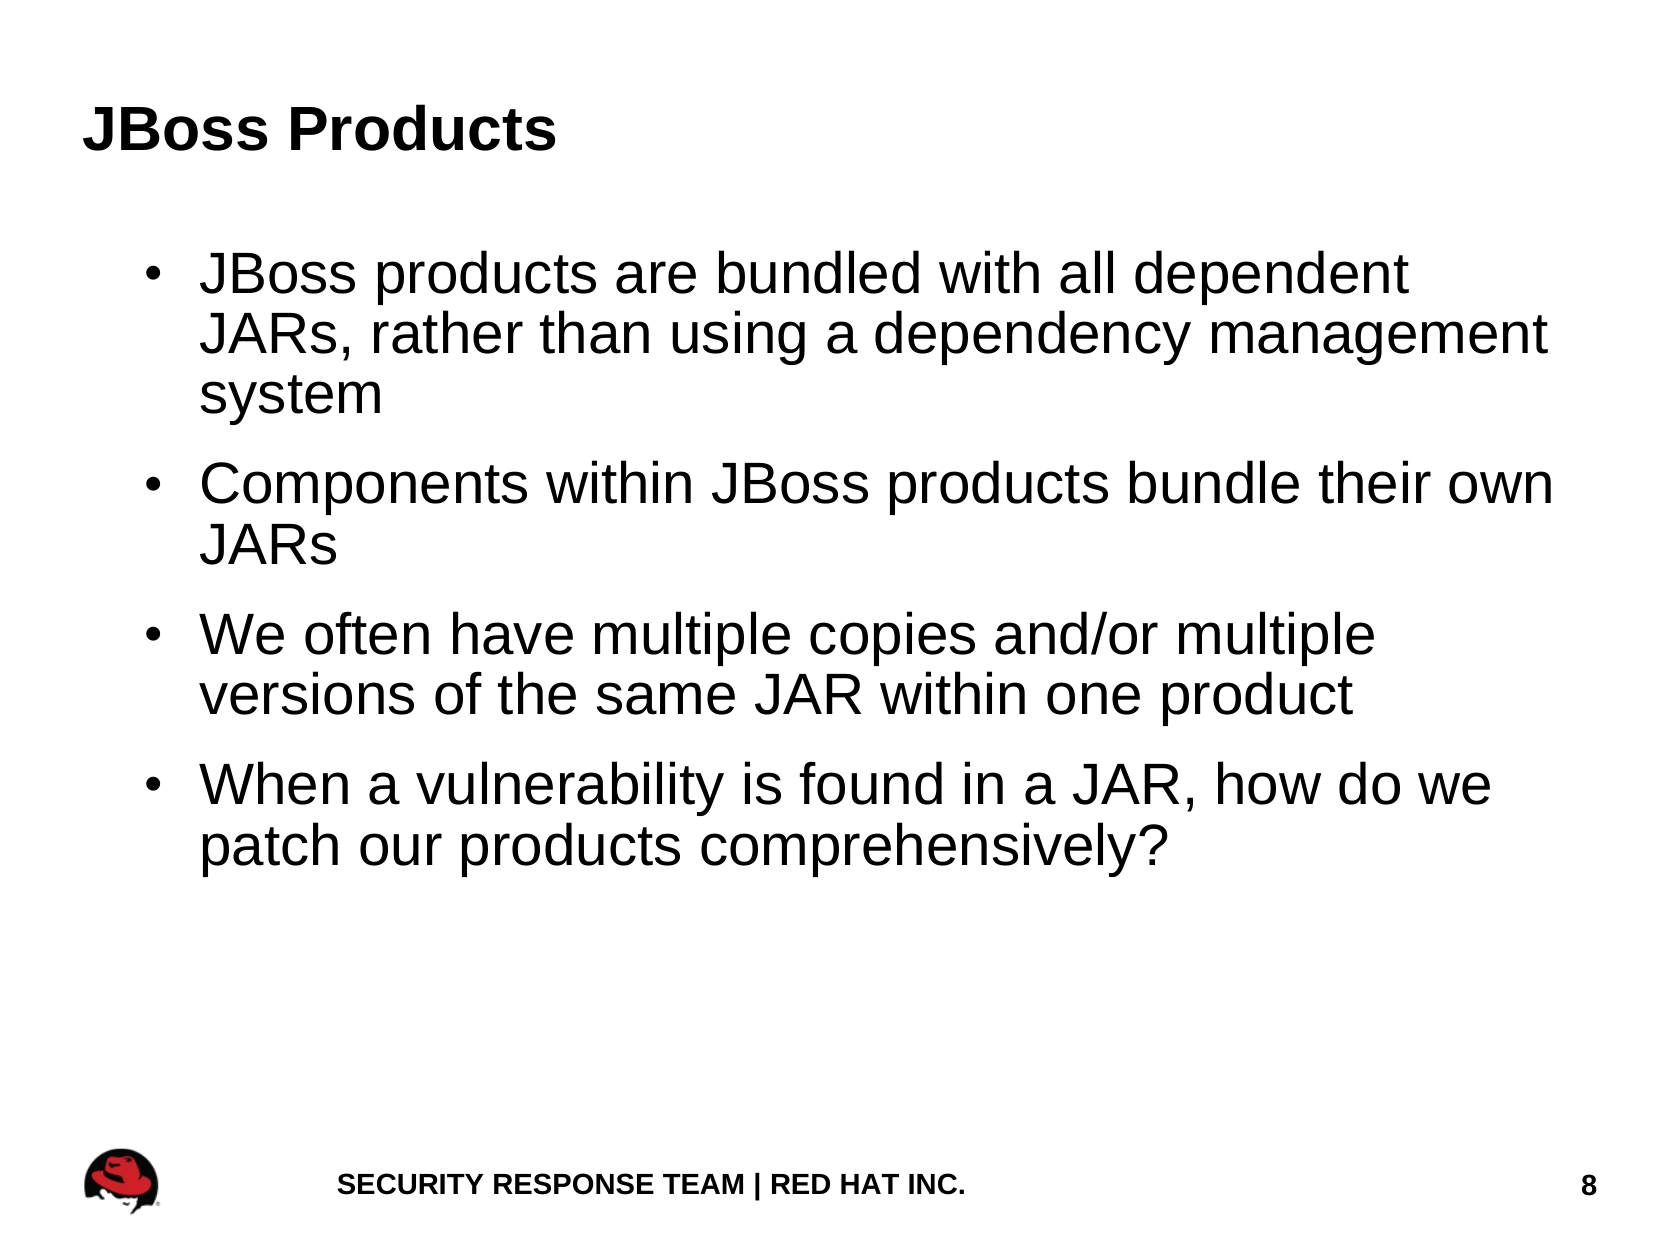

# JBoss Products
JBoss products are bundled with all dependent JARs, rather than using a dependency management system
Components within JBoss products bundle their own JARs
We often have multiple copies and/or multiple versions of the same JAR within one product
When a vulnerability is found in a JAR, how do we patch our products comprehensively?